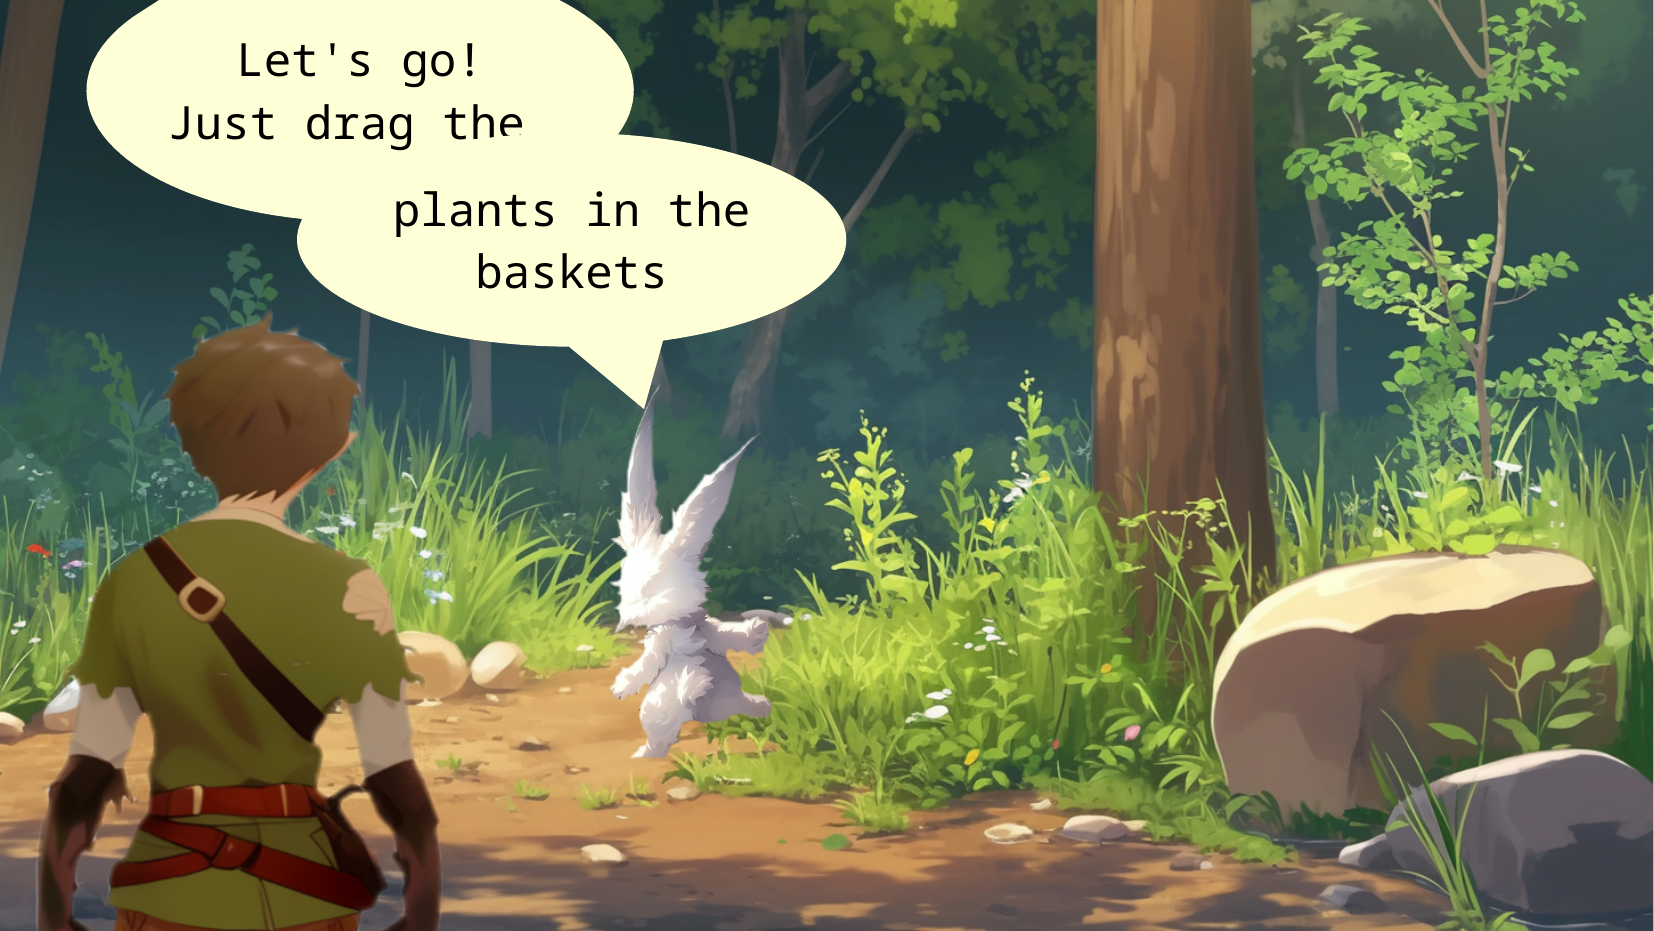

Let's go!
Just drag the
plants in the baskets